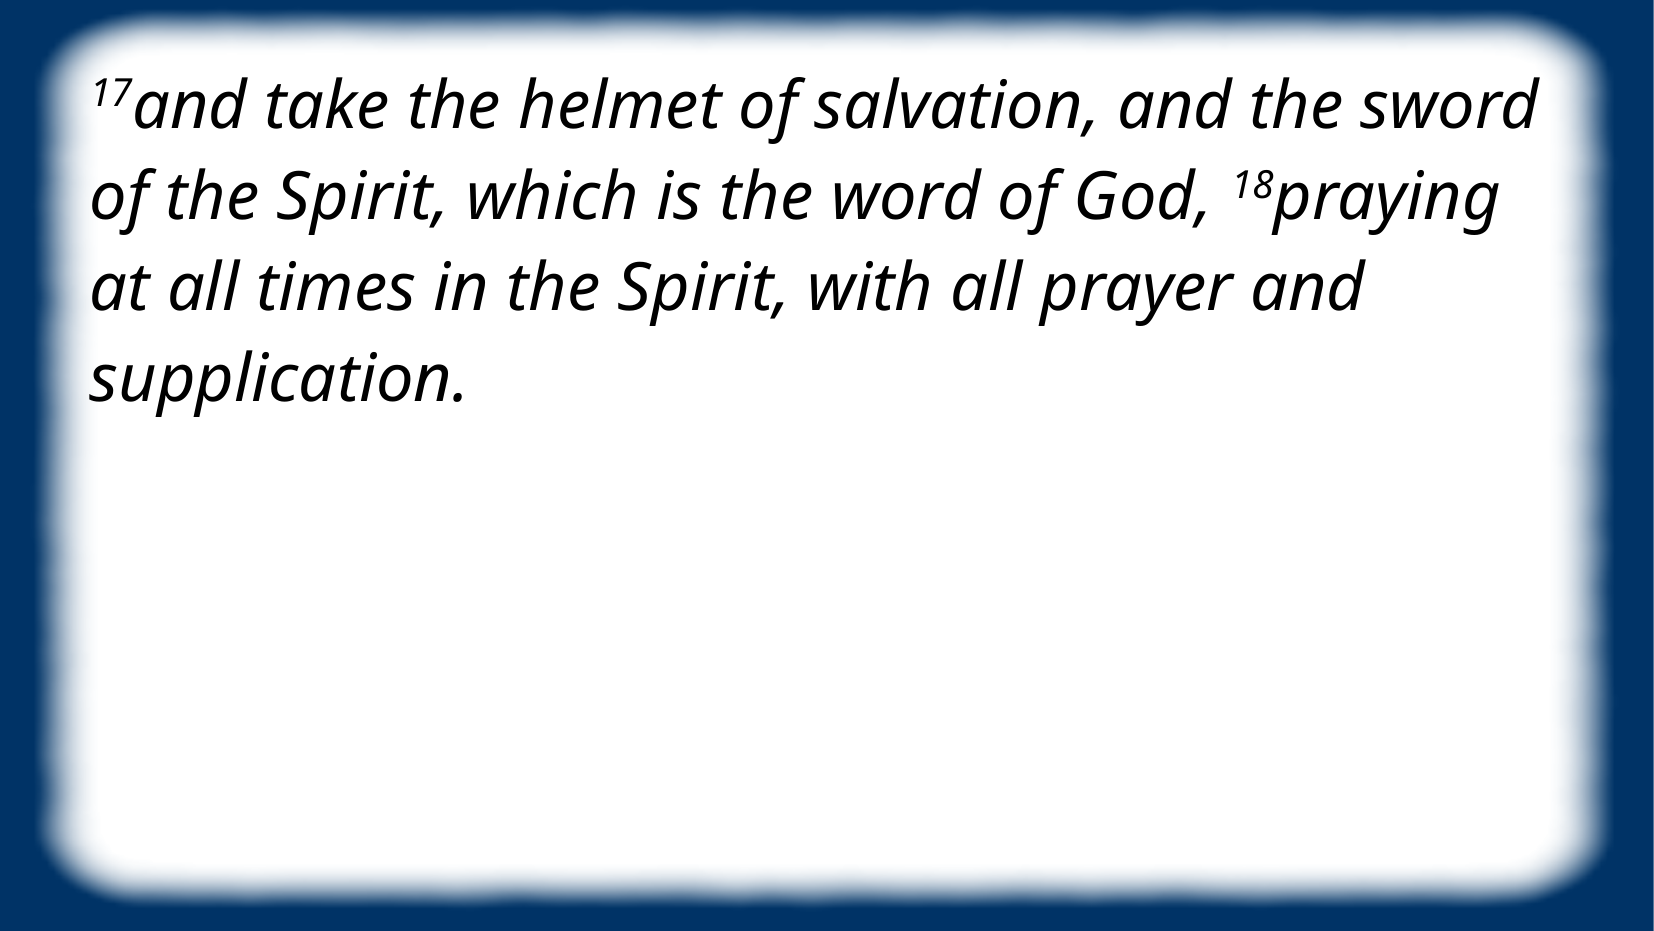

17and take the helmet of salvation, and the sword of the Spirit, which is the word of God, 18praying at all times in the Spirit, with all prayer and supplication.